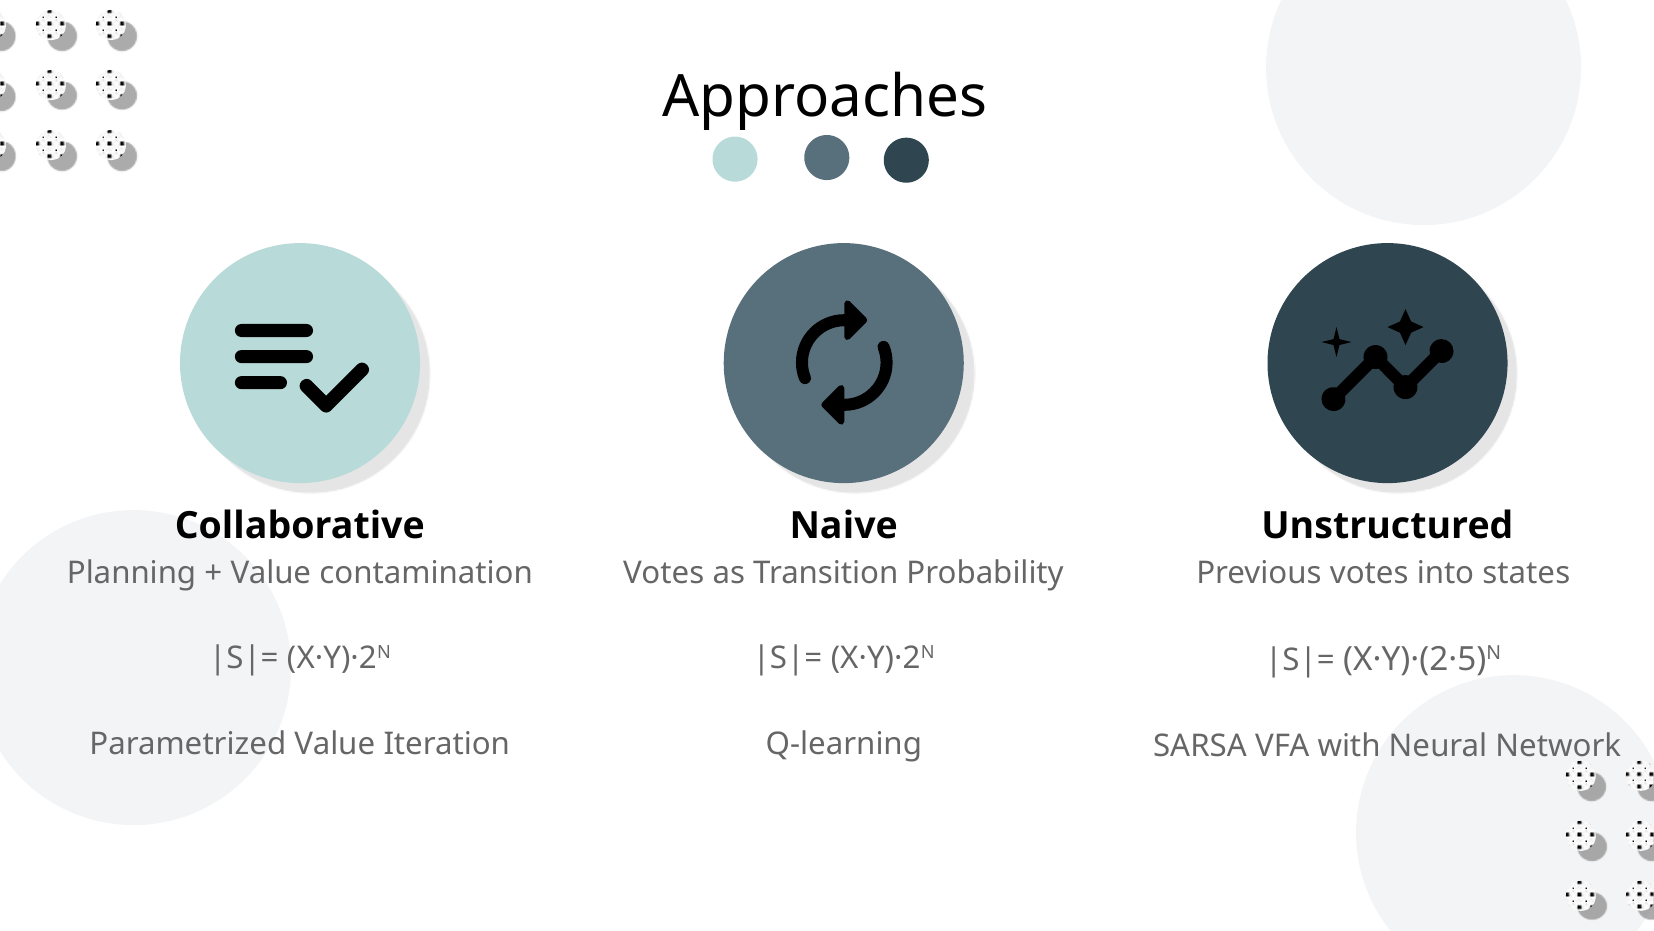

Approaches
Collaborative
Planning + Value contamination
|S|= (X·Y)·2N
Parametrized Value Iteration
Naive
Votes as Transition Probability
|S|= (X·Y)·2N
Q-learning
Unstructured
Previous votes into states
|S|= (X·Y)·(2·5)N
SARSA VFA with Neural Network